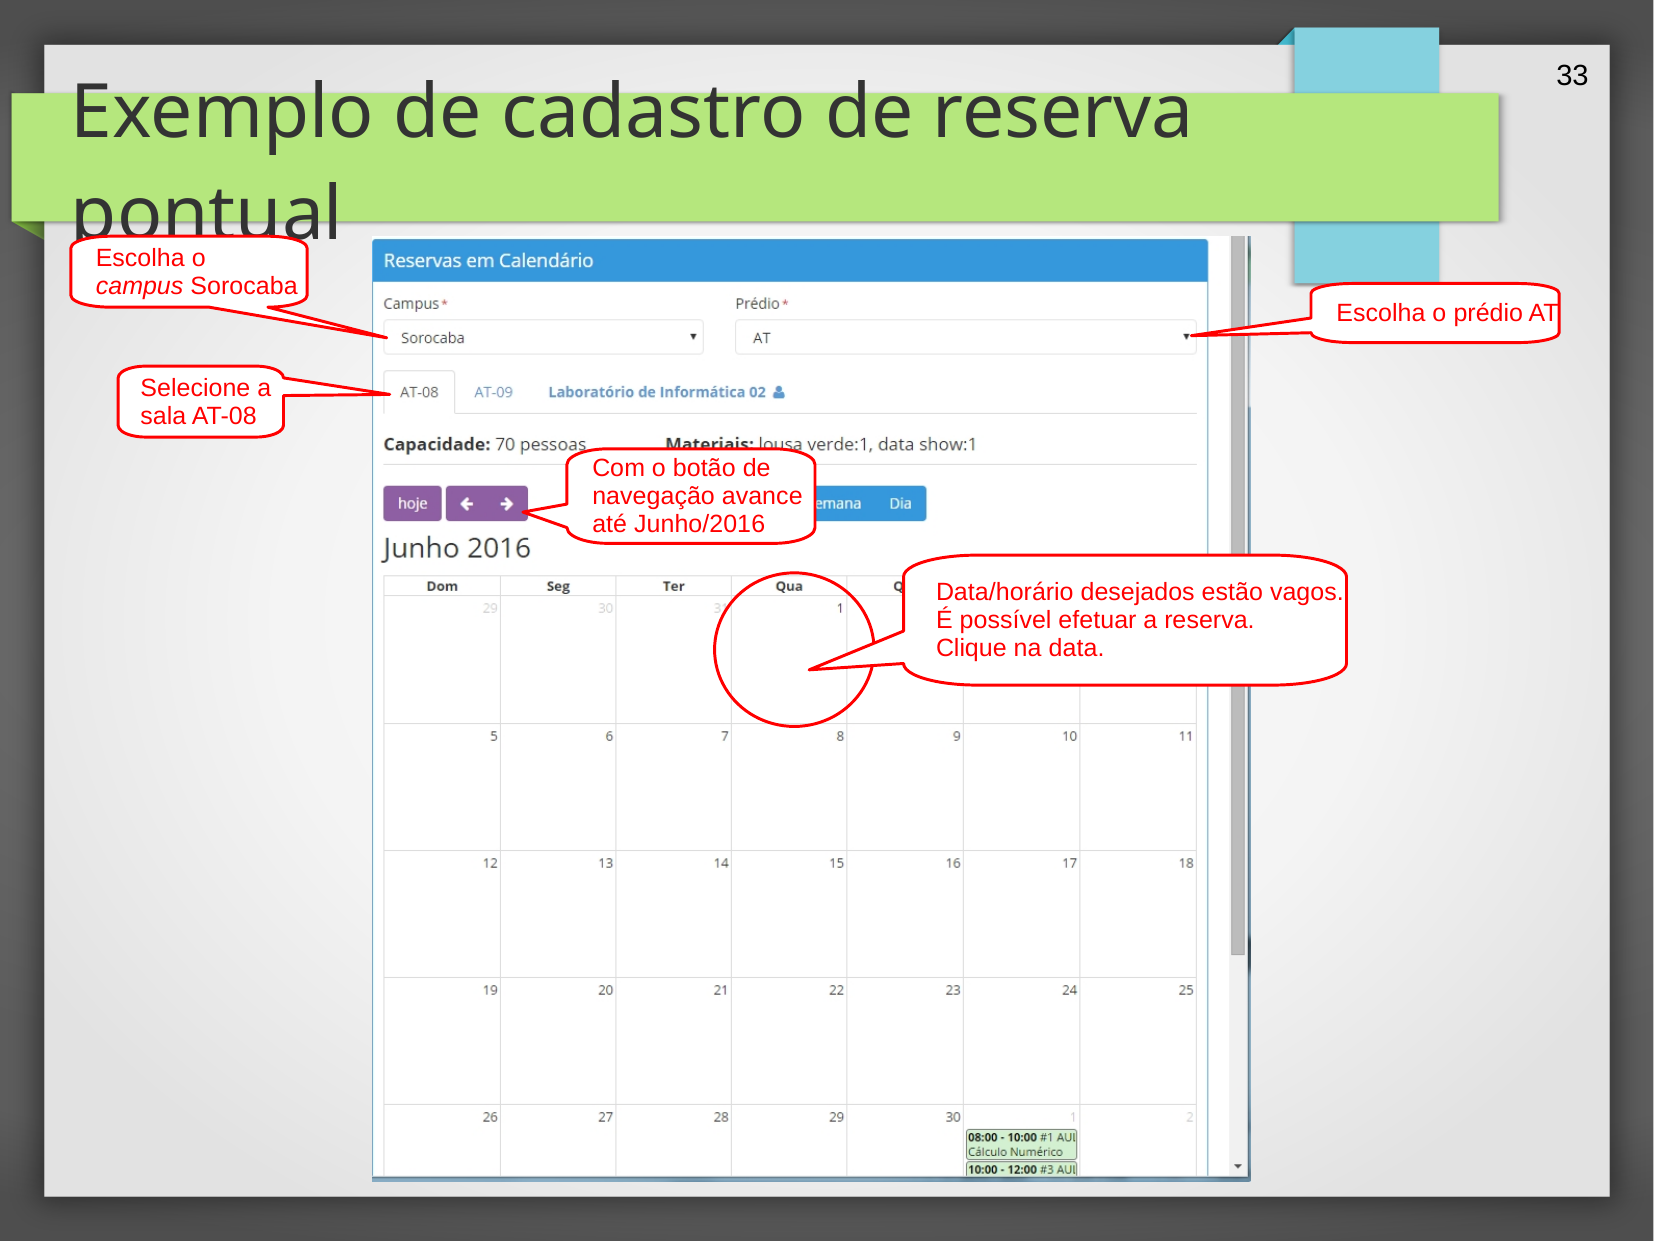

# Exemplo de cadastro de reserva pontual
33
Escolha o
campus Sorocaba
Escolha o prédio AT
Selecione a
sala AT-08
Com o botão de
navegação avance
até Junho/2016
Data/horário desejados estão vagos.
É possível efetuar a reserva.
Clique na data.